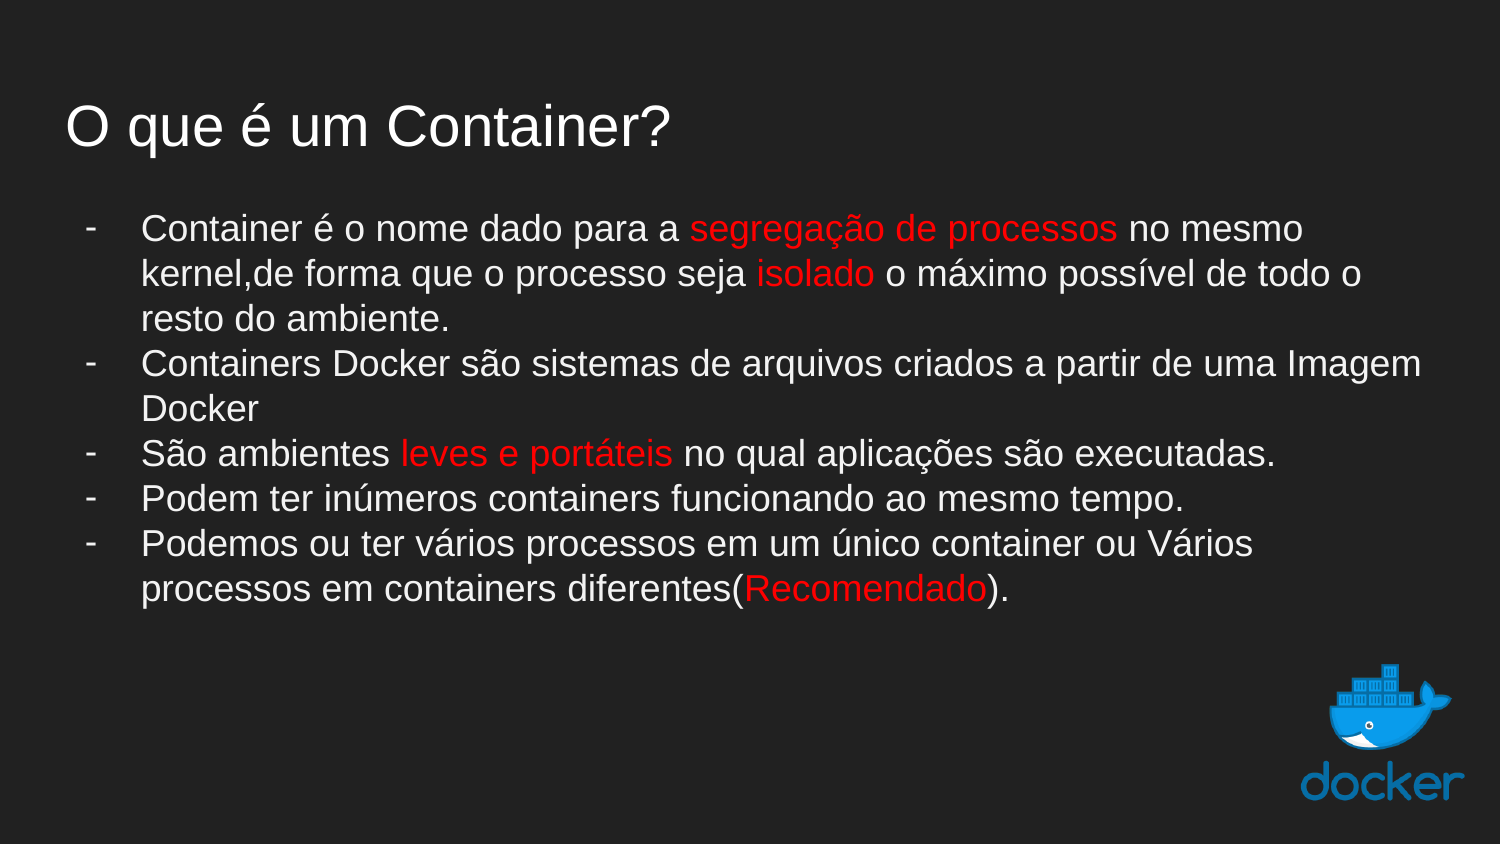

O que é um Container?
Container é o nome dado para a segregação de processos no mesmo kernel,de forma que o processo seja isolado o máximo possível de todo o resto do ambiente.
Containers Docker são sistemas de arquivos criados a partir de uma Imagem Docker
São ambientes leves e portáteis no qual aplicações são executadas.
Podem ter inúmeros containers funcionando ao mesmo tempo.
Podemos ou ter vários processos em um único container ou Vários processos em containers diferentes(Recomendado).